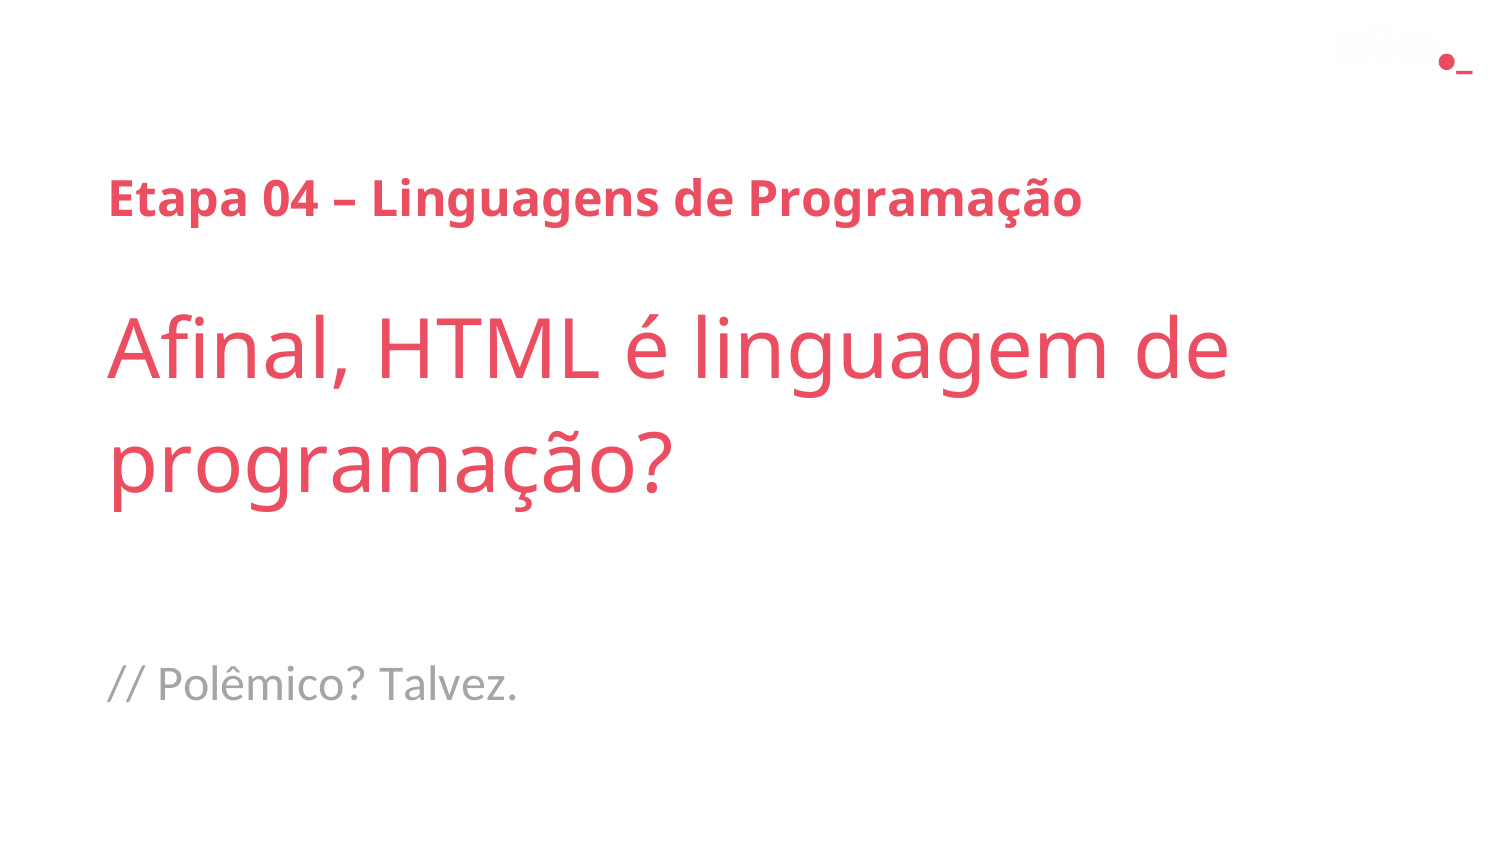

Etapa 04 – Linguagens de Programação
Afinal, HTML é linguagem de programação?
// Polêmico? Talvez.